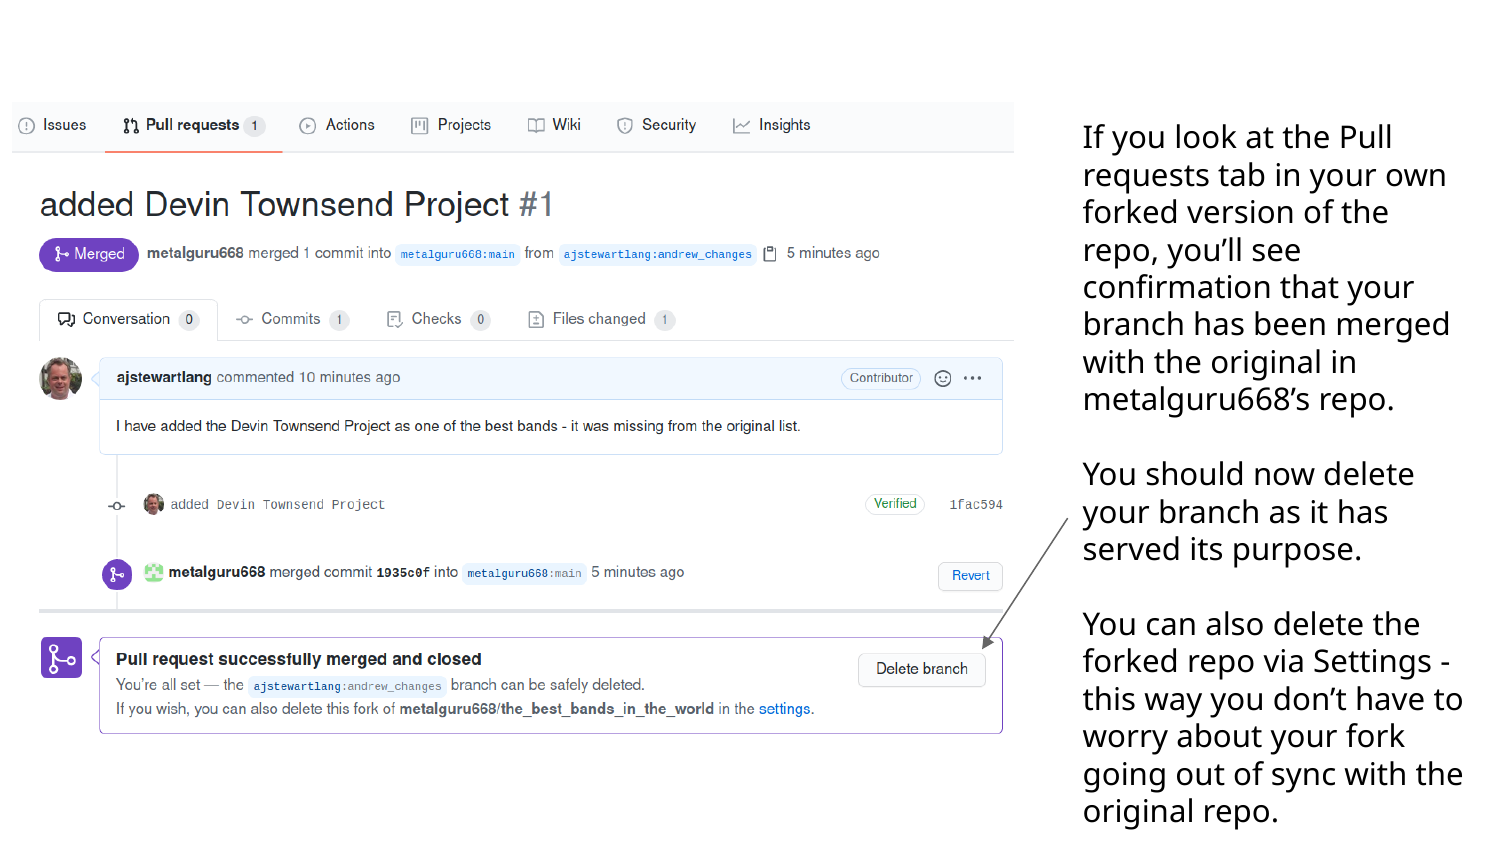

If you look at the Pull requests tab in your own forked version of the repo, you’ll see confirmation that your branch has been merged with the original in metalguru668’s repo.
You should now delete your branch as it has served its purpose.
You can also delete the forked repo via Settings - this way you don’t have to worry about your fork going out of sync with the original repo.